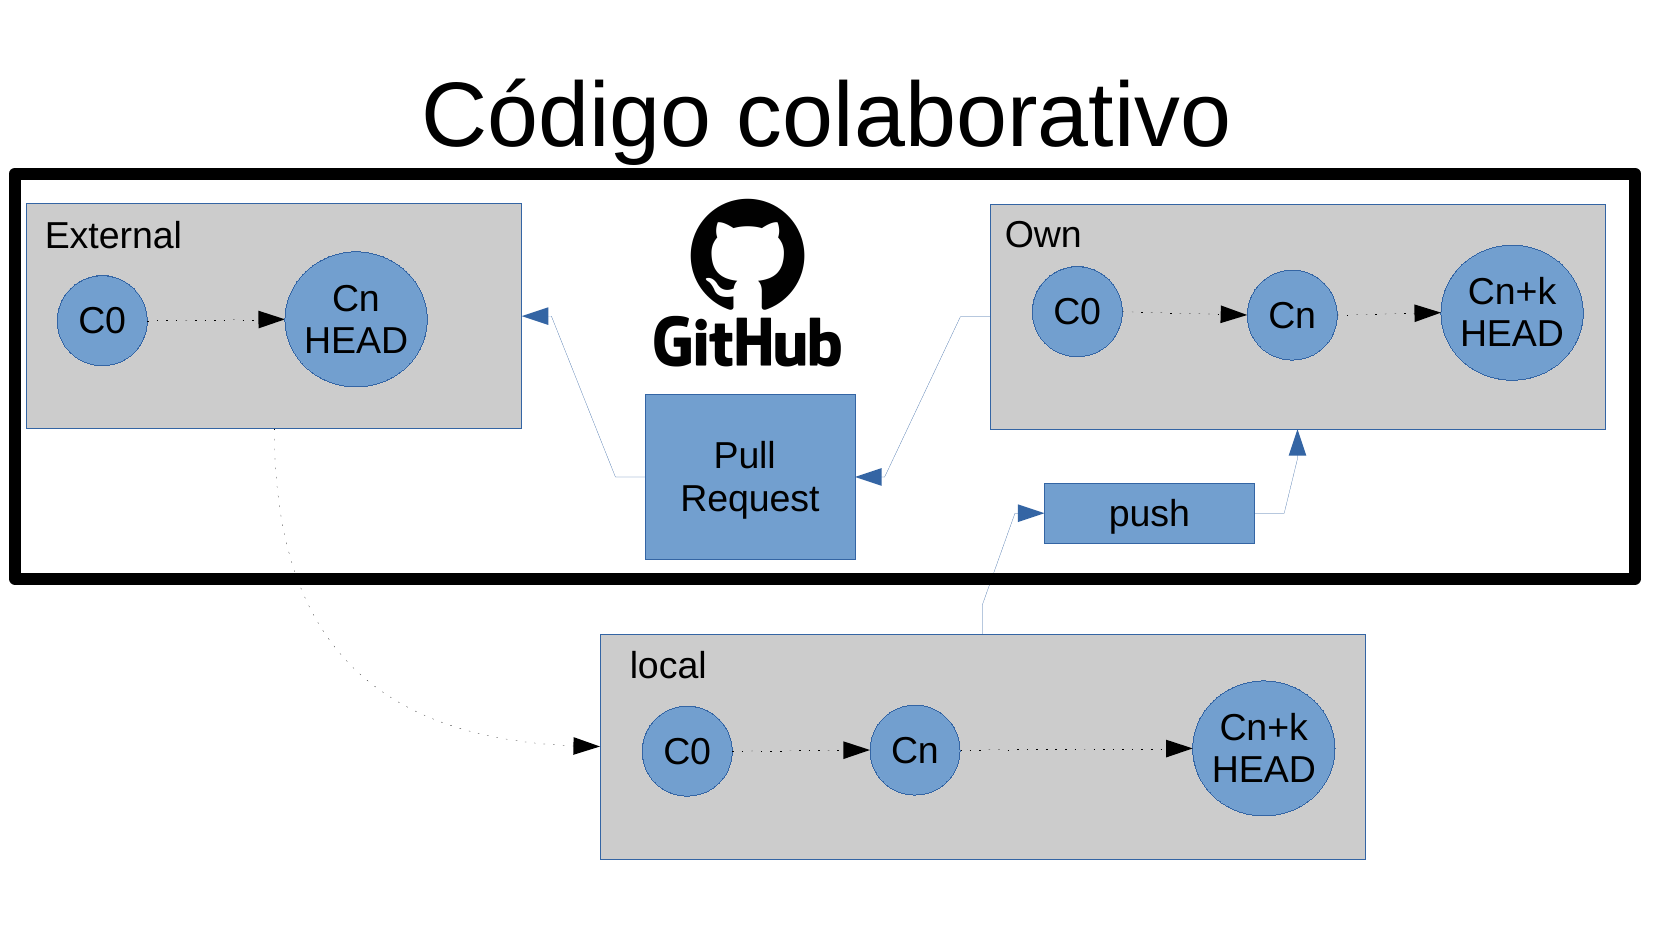

# Código colaborativo
Own
External
Cn+k
HEAD
Cn
HEAD
C0
C0
Cn
C0
C0
Pull
Request
push
local
Cn+k
HEAD
Cn
C0
C0